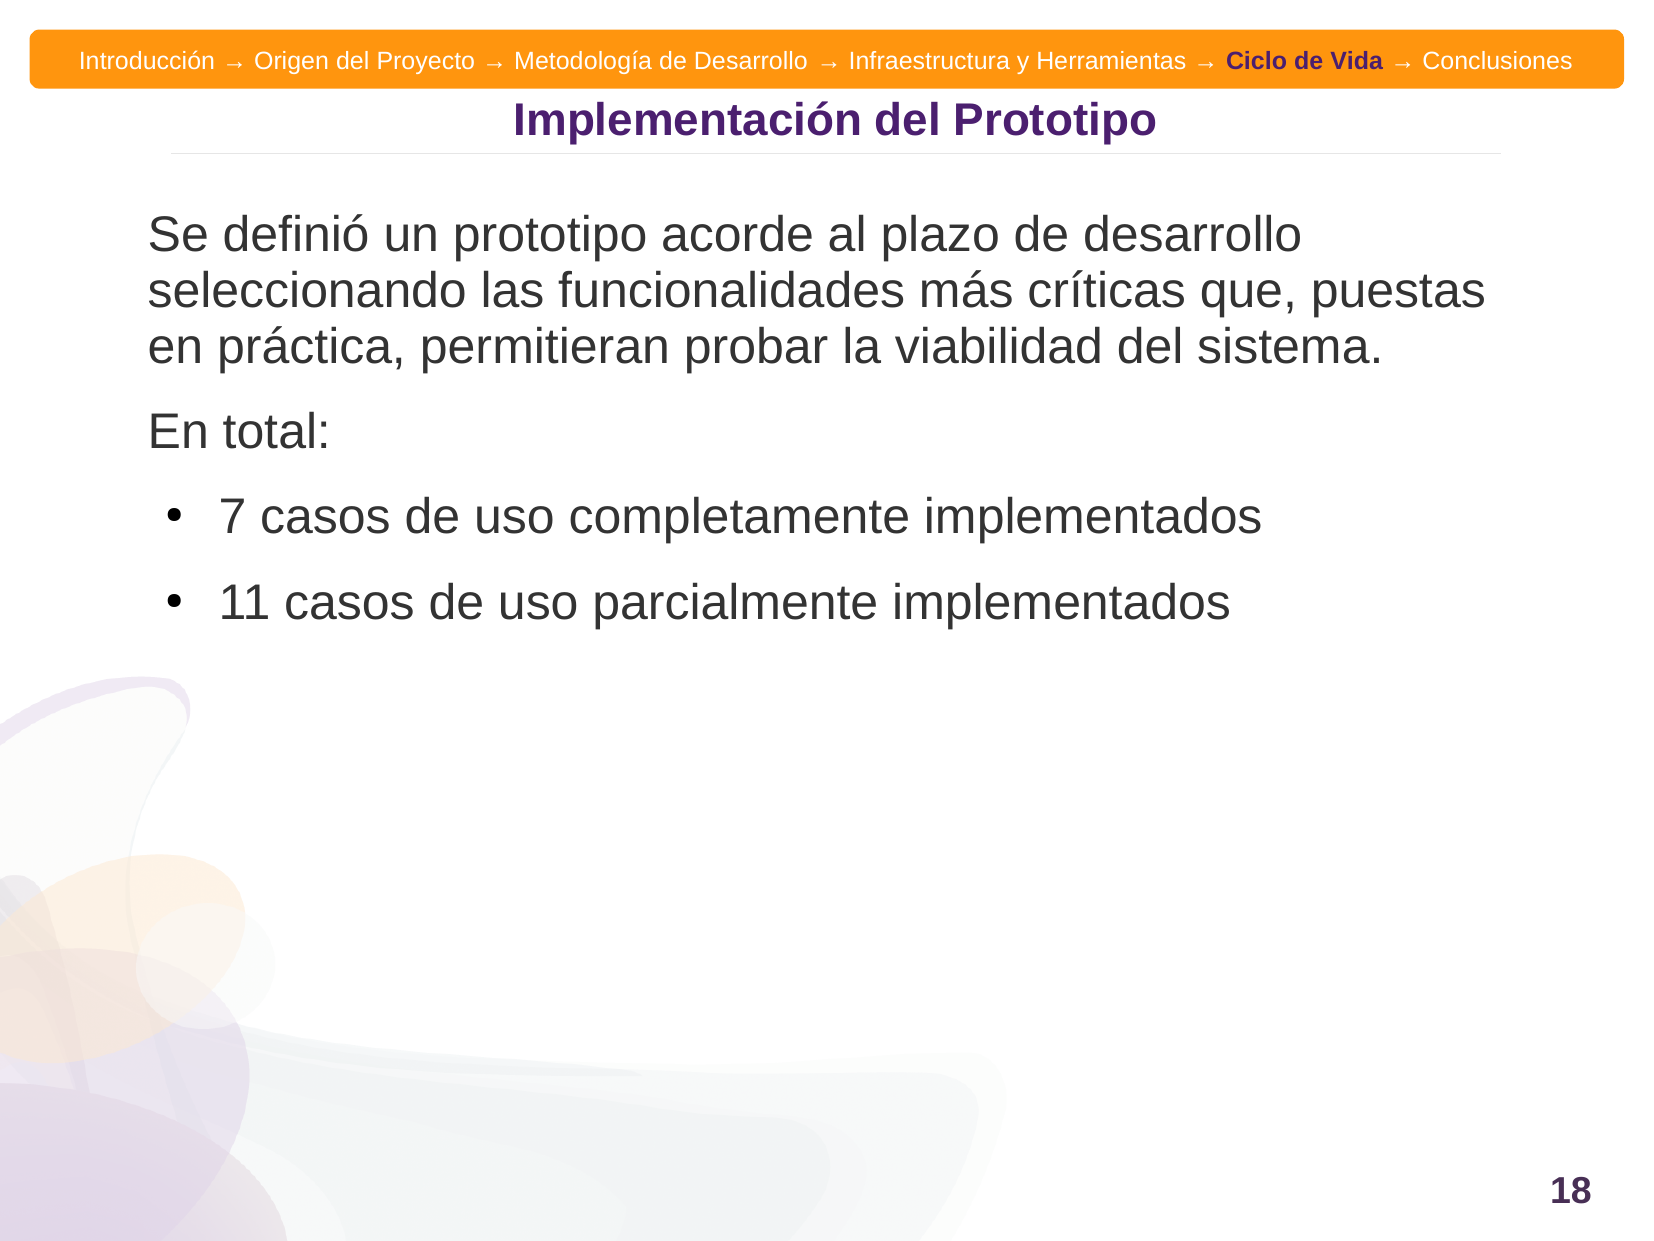

Introducción → Origen del Proyecto → Metodología de Desarrollo → Infraestructura y Herramientas → Ciclo de Vida → Conclusiones
Implementación del Prototipo
#
Se definió un prototipo acorde al plazo de desarrollo seleccionando las funcionalidades más críticas que, puestas en práctica, permitieran probar la viabilidad del sistema.
En total:
7 casos de uso completamente implementados
11 casos de uso parcialmente implementados